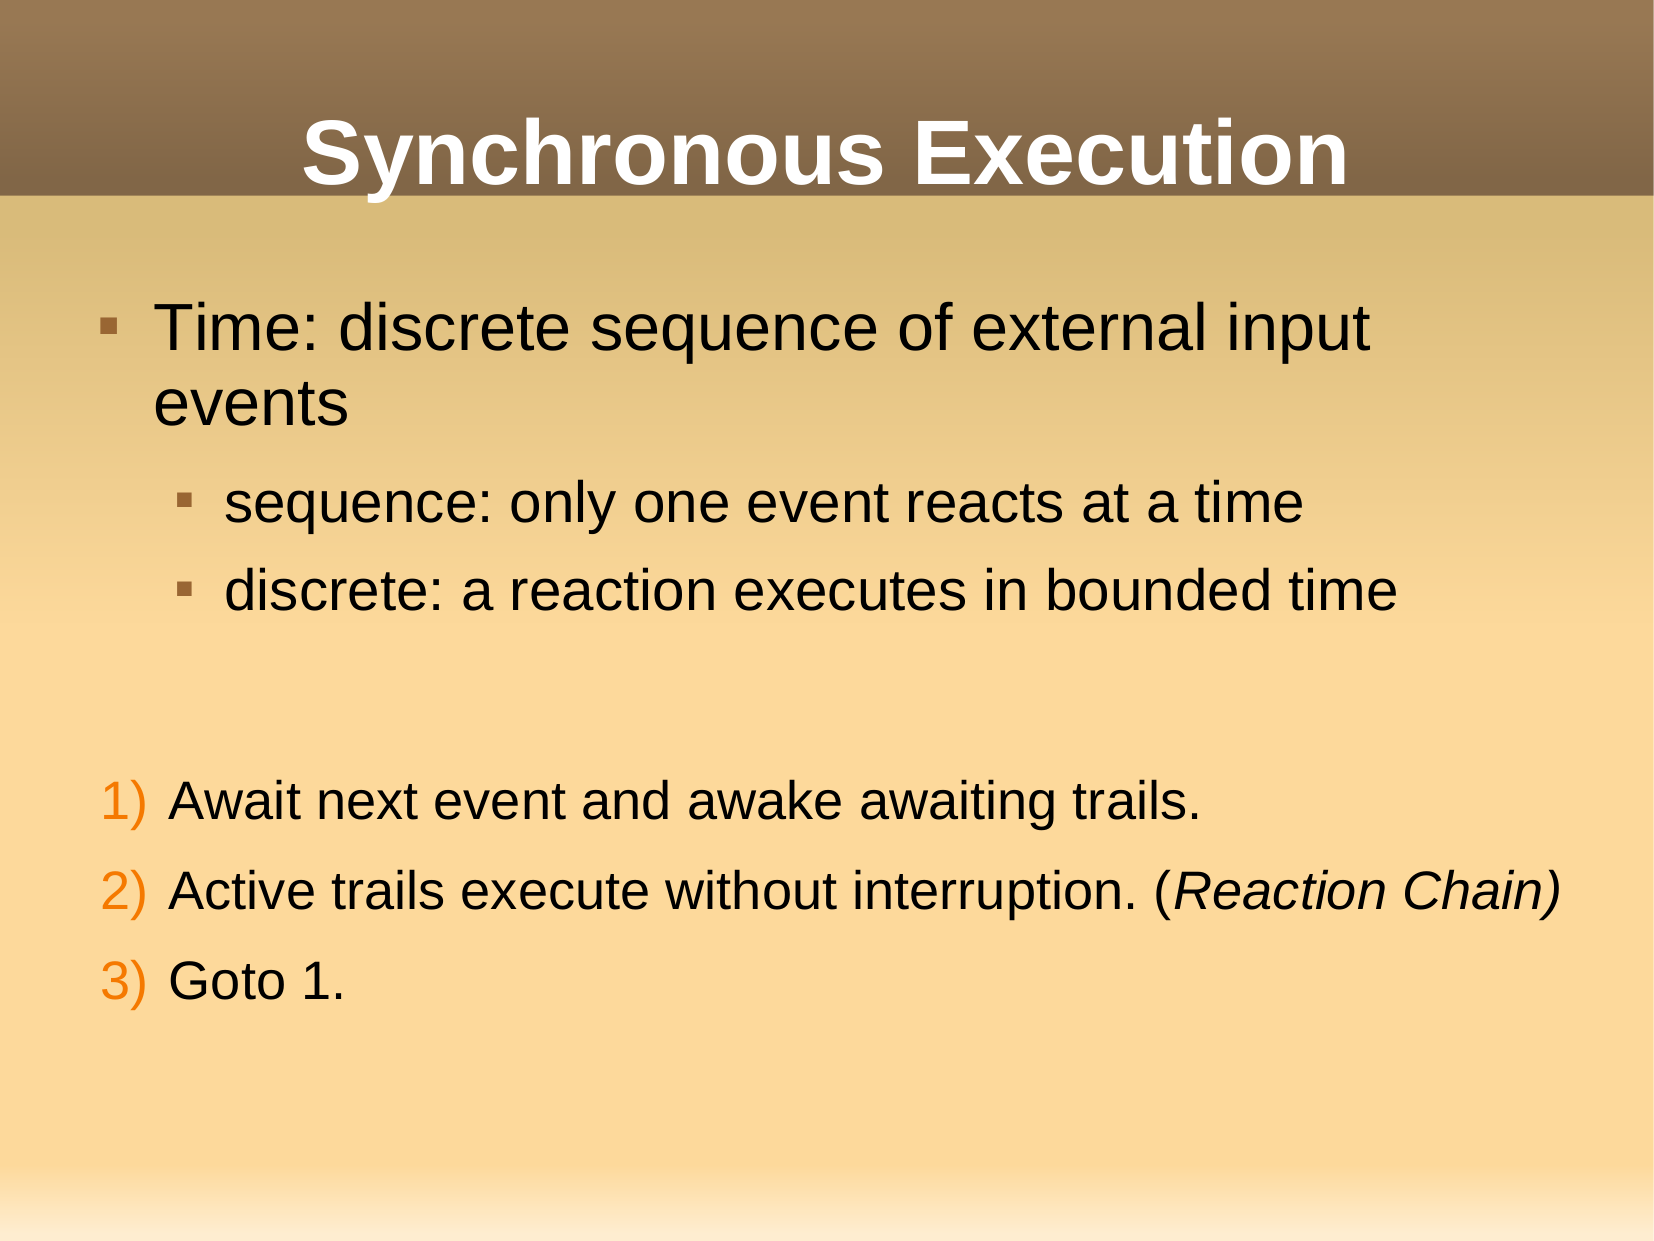

# Synchronous Execution
Time: discrete sequence of external input events
sequence: only one event reacts at a time
discrete: a reaction executes in bounded time
 Await next event and awake awaiting trails.
 Active trails execute without interruption. (Reaction Chain)
 Goto 1.